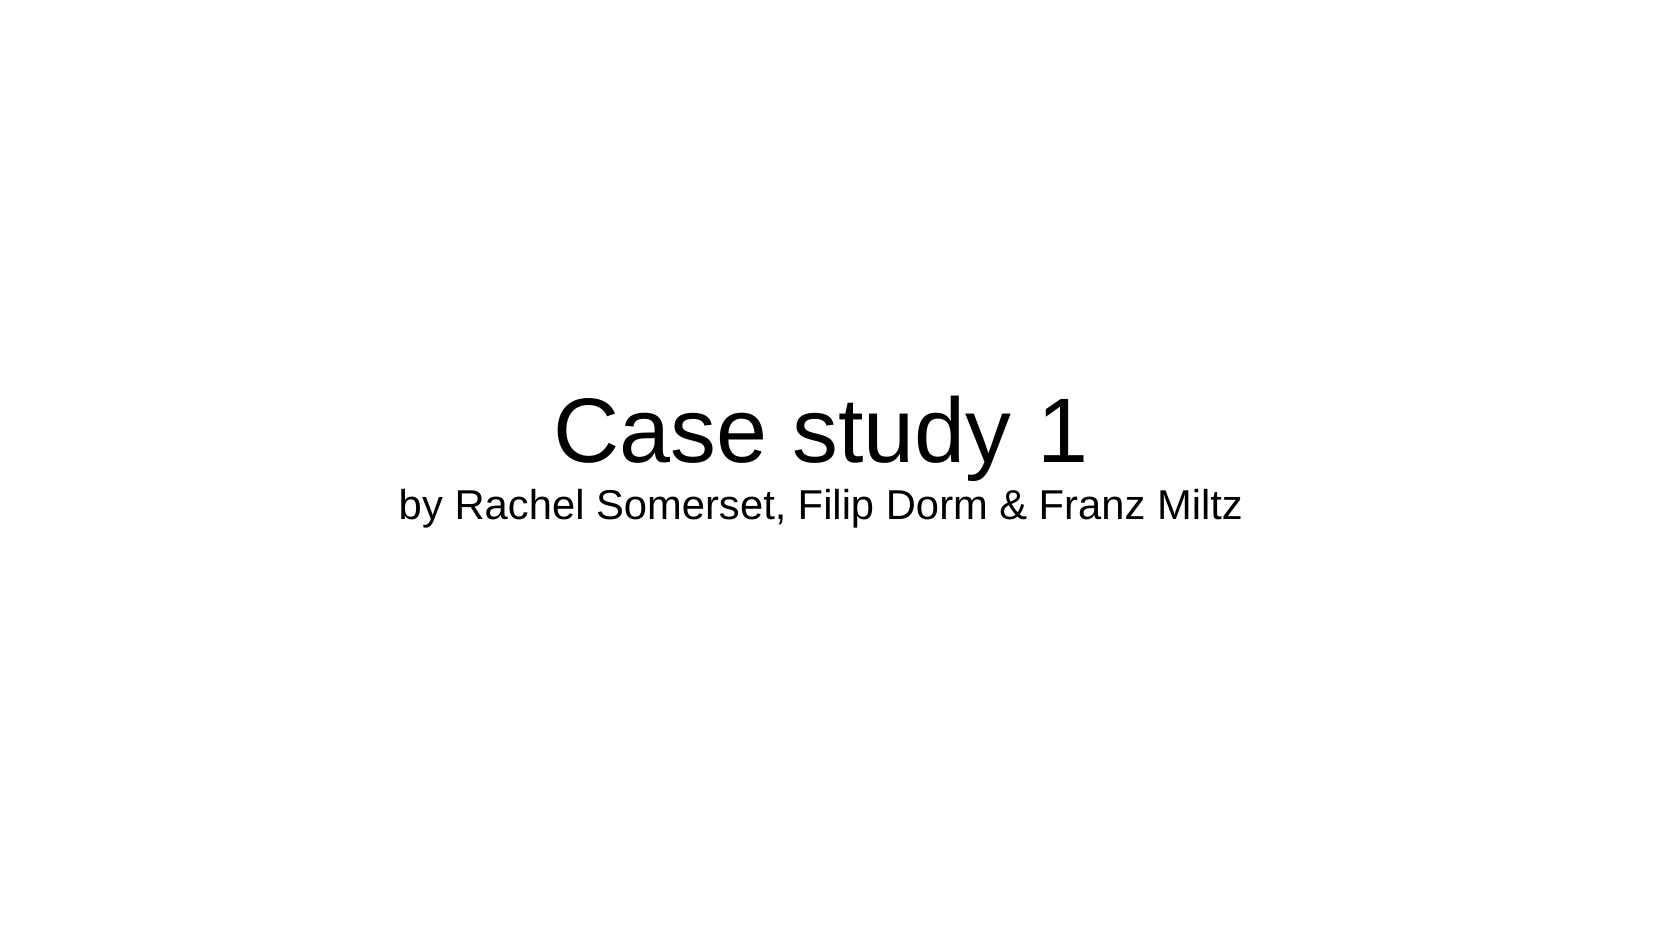

# Case study 1 by Rachel Somerset, Filip Dorm & Franz Miltz